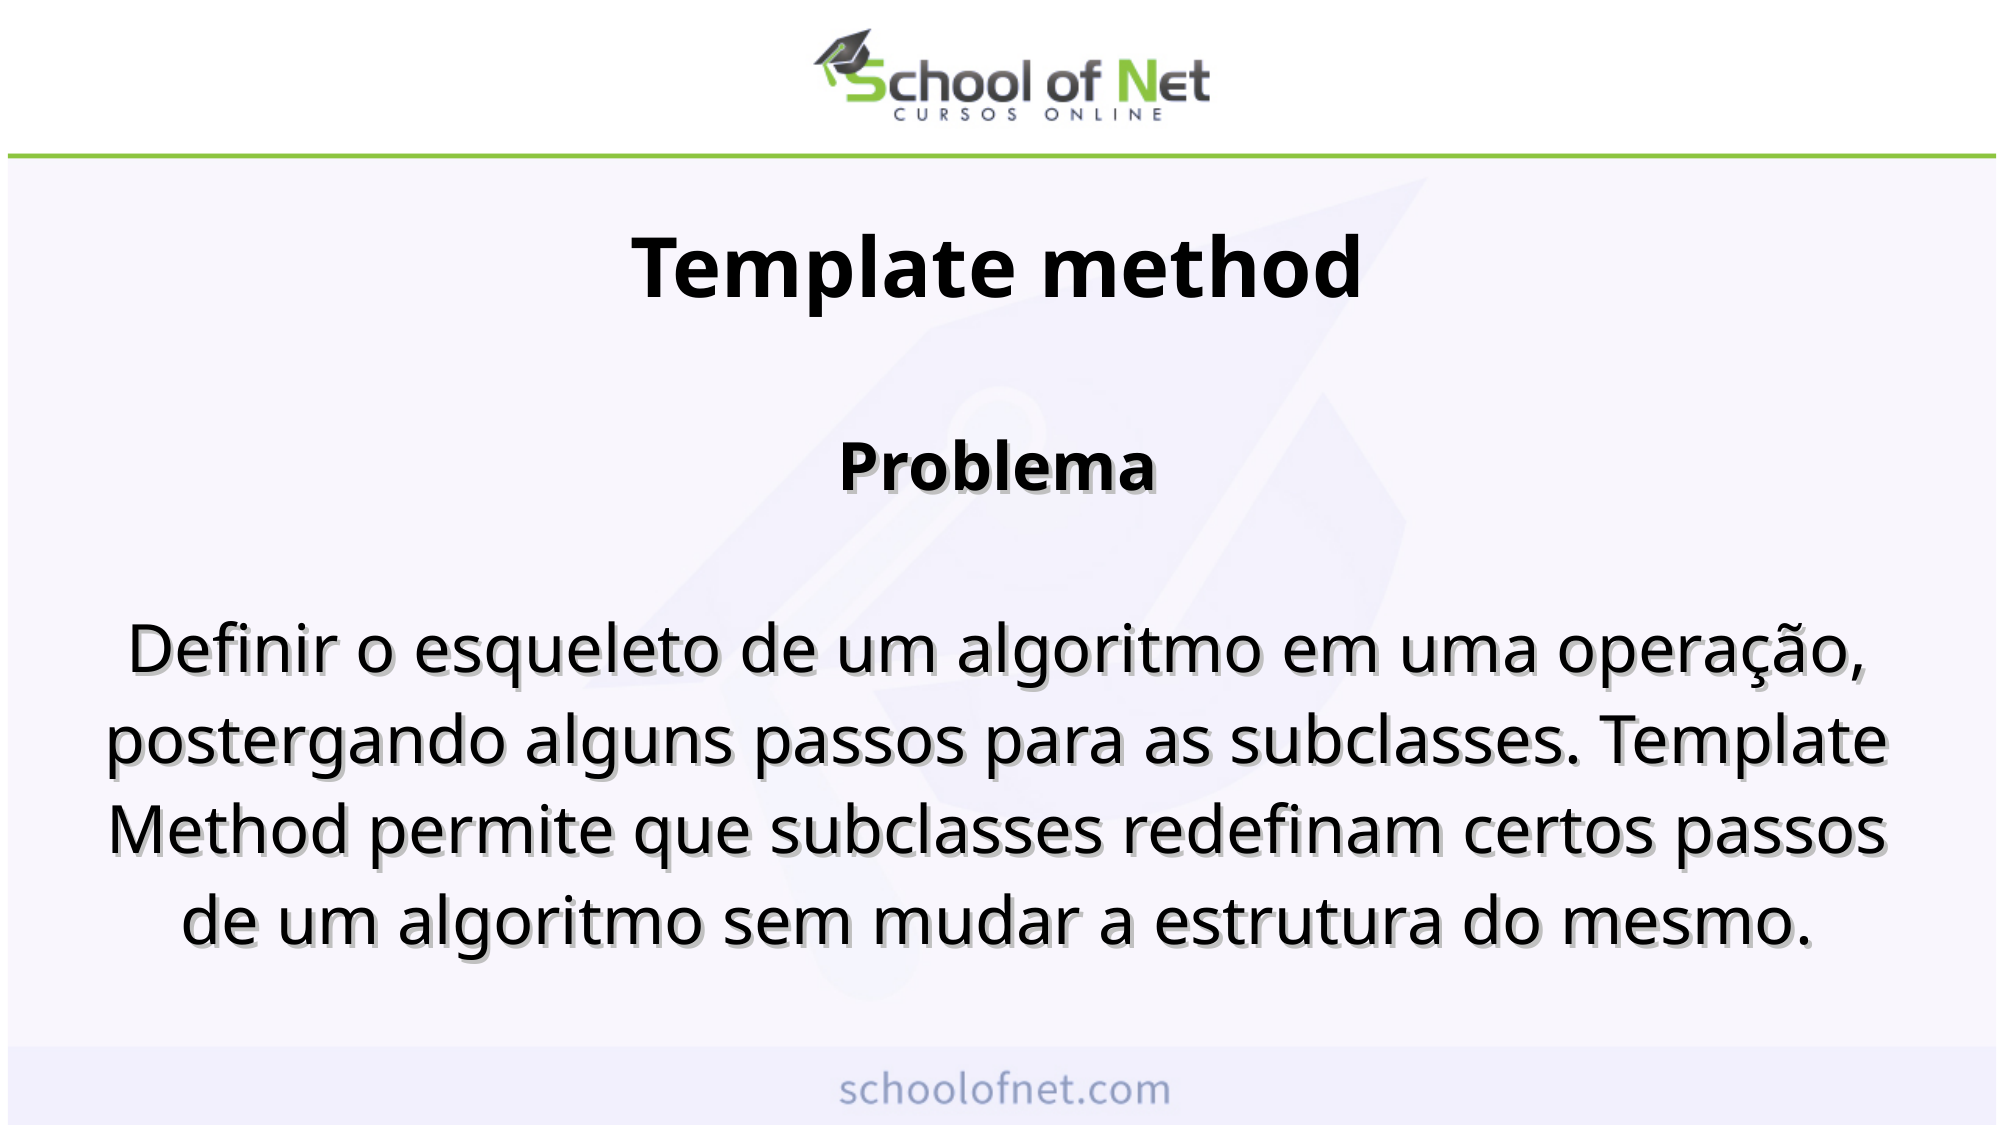

# Template method
Problema
Definir o esqueleto de um algoritmo em uma operação, postergando alguns passos para as subclasses. Template Method permite que subclasses redefinam certos passos de um algoritmo sem mudar a estrutura do mesmo.